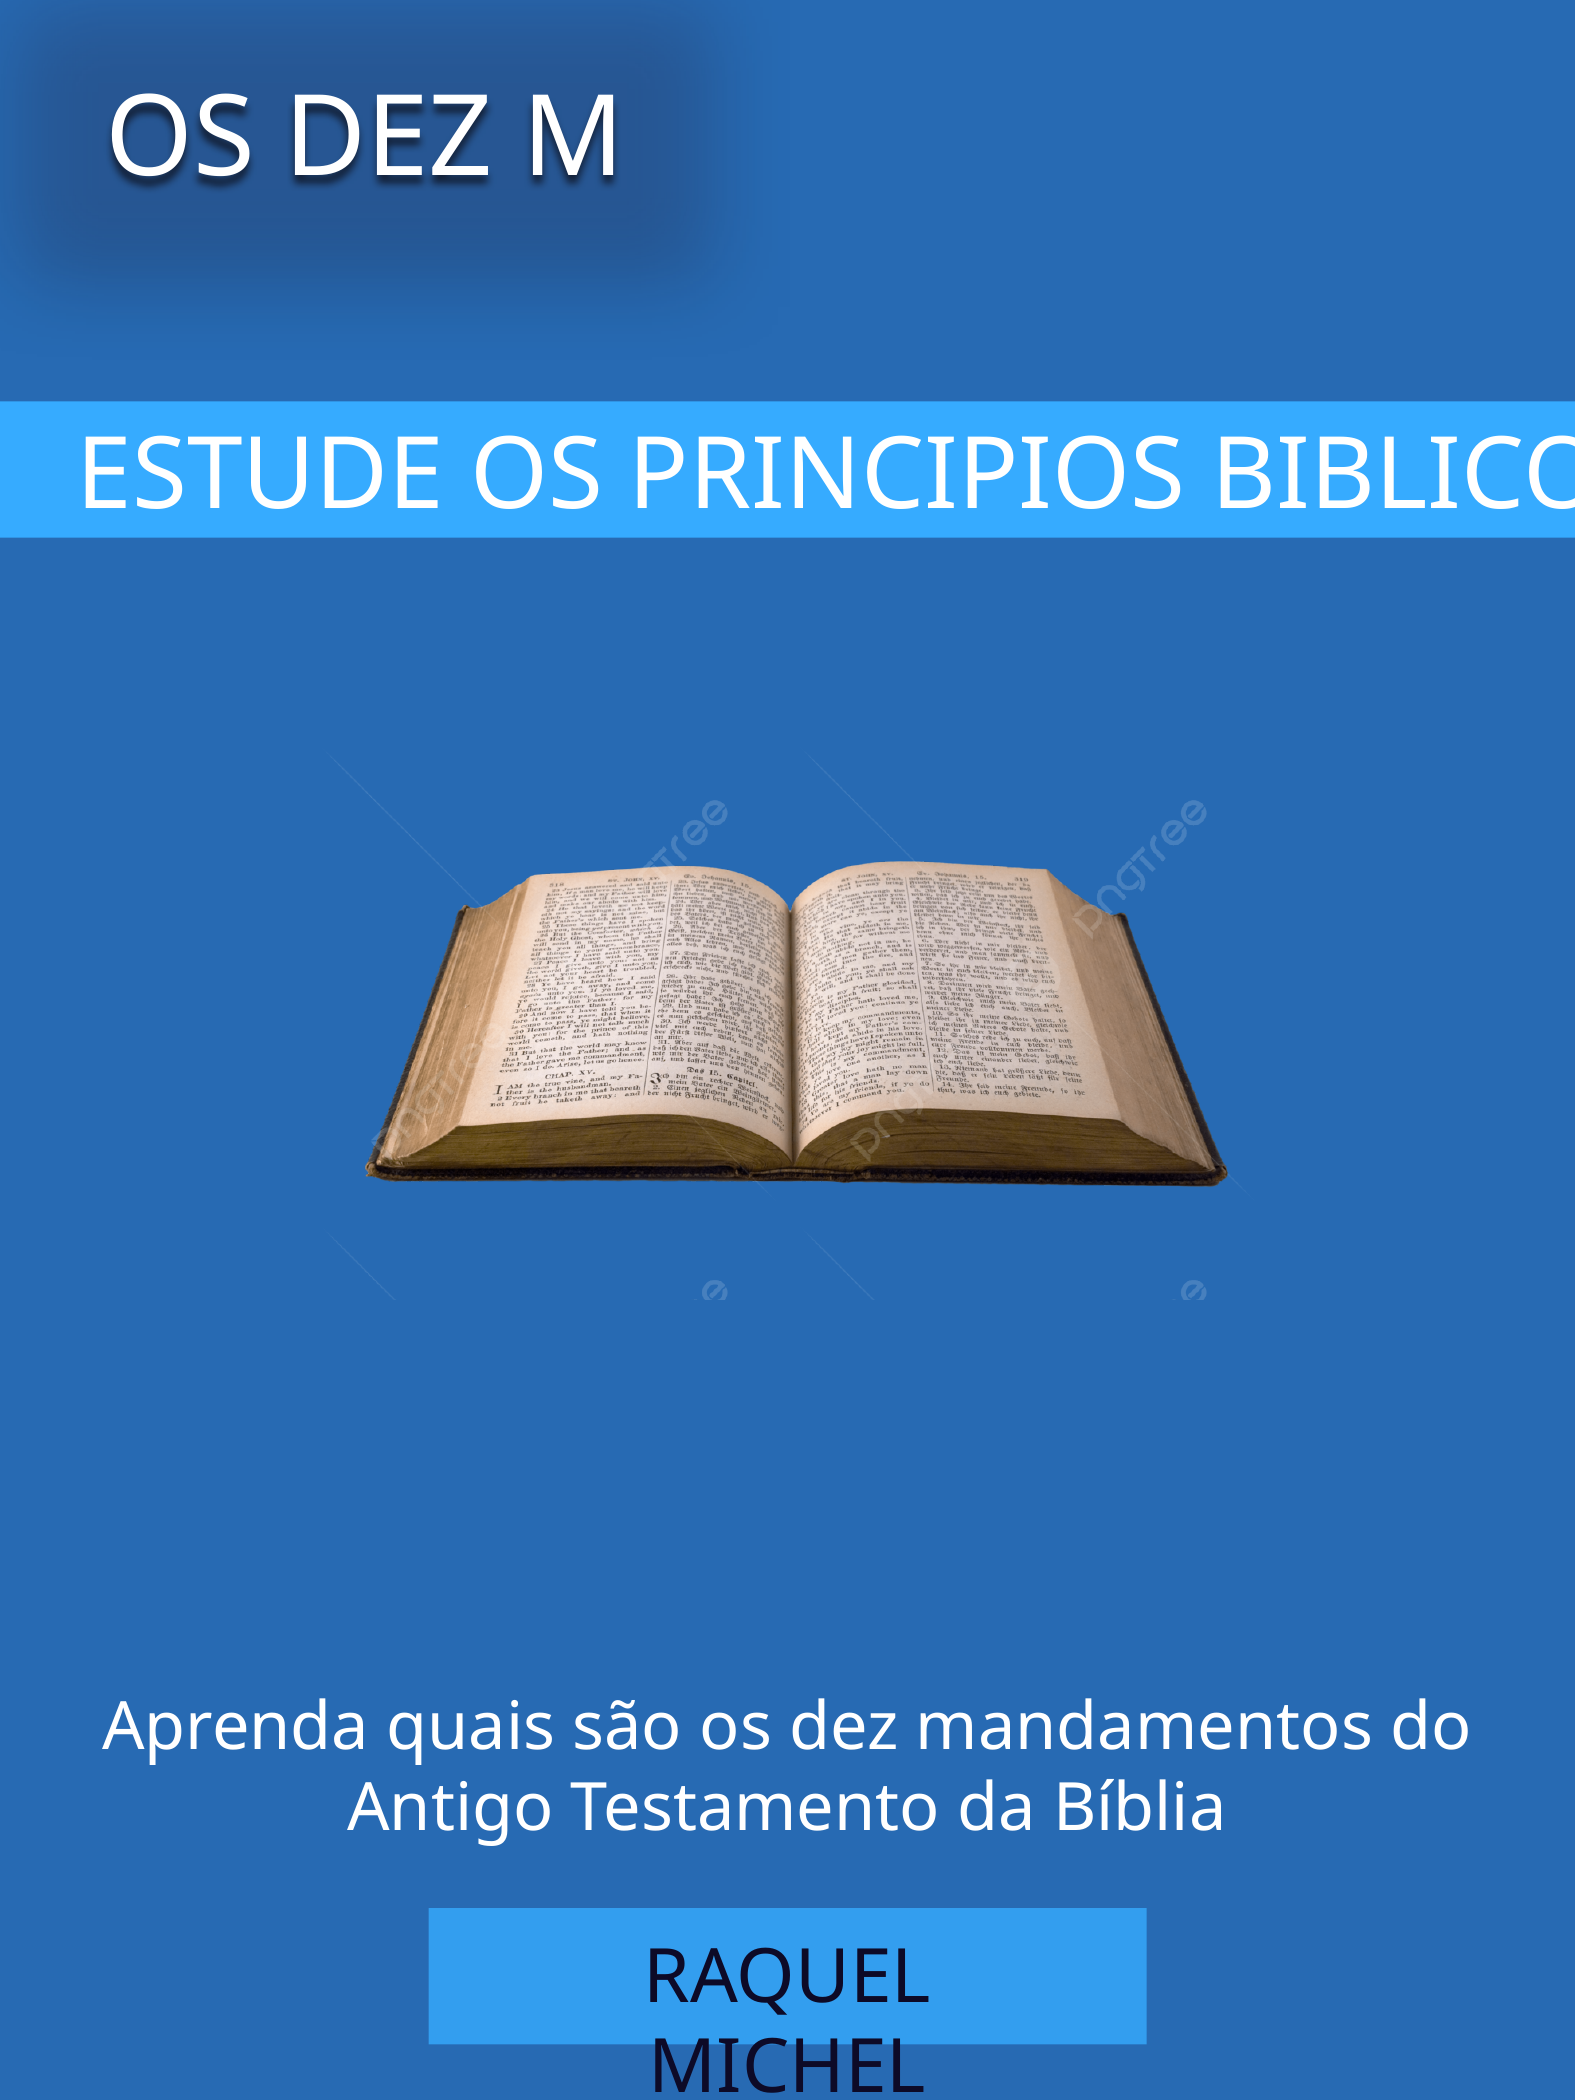

OS DEZ M
ESTUDE OS PRINCIPIOS BIBLICO
Aprenda quais são os dez mandamentos do Antigo Testamento da Bíblia
RAQUEL MICHEL